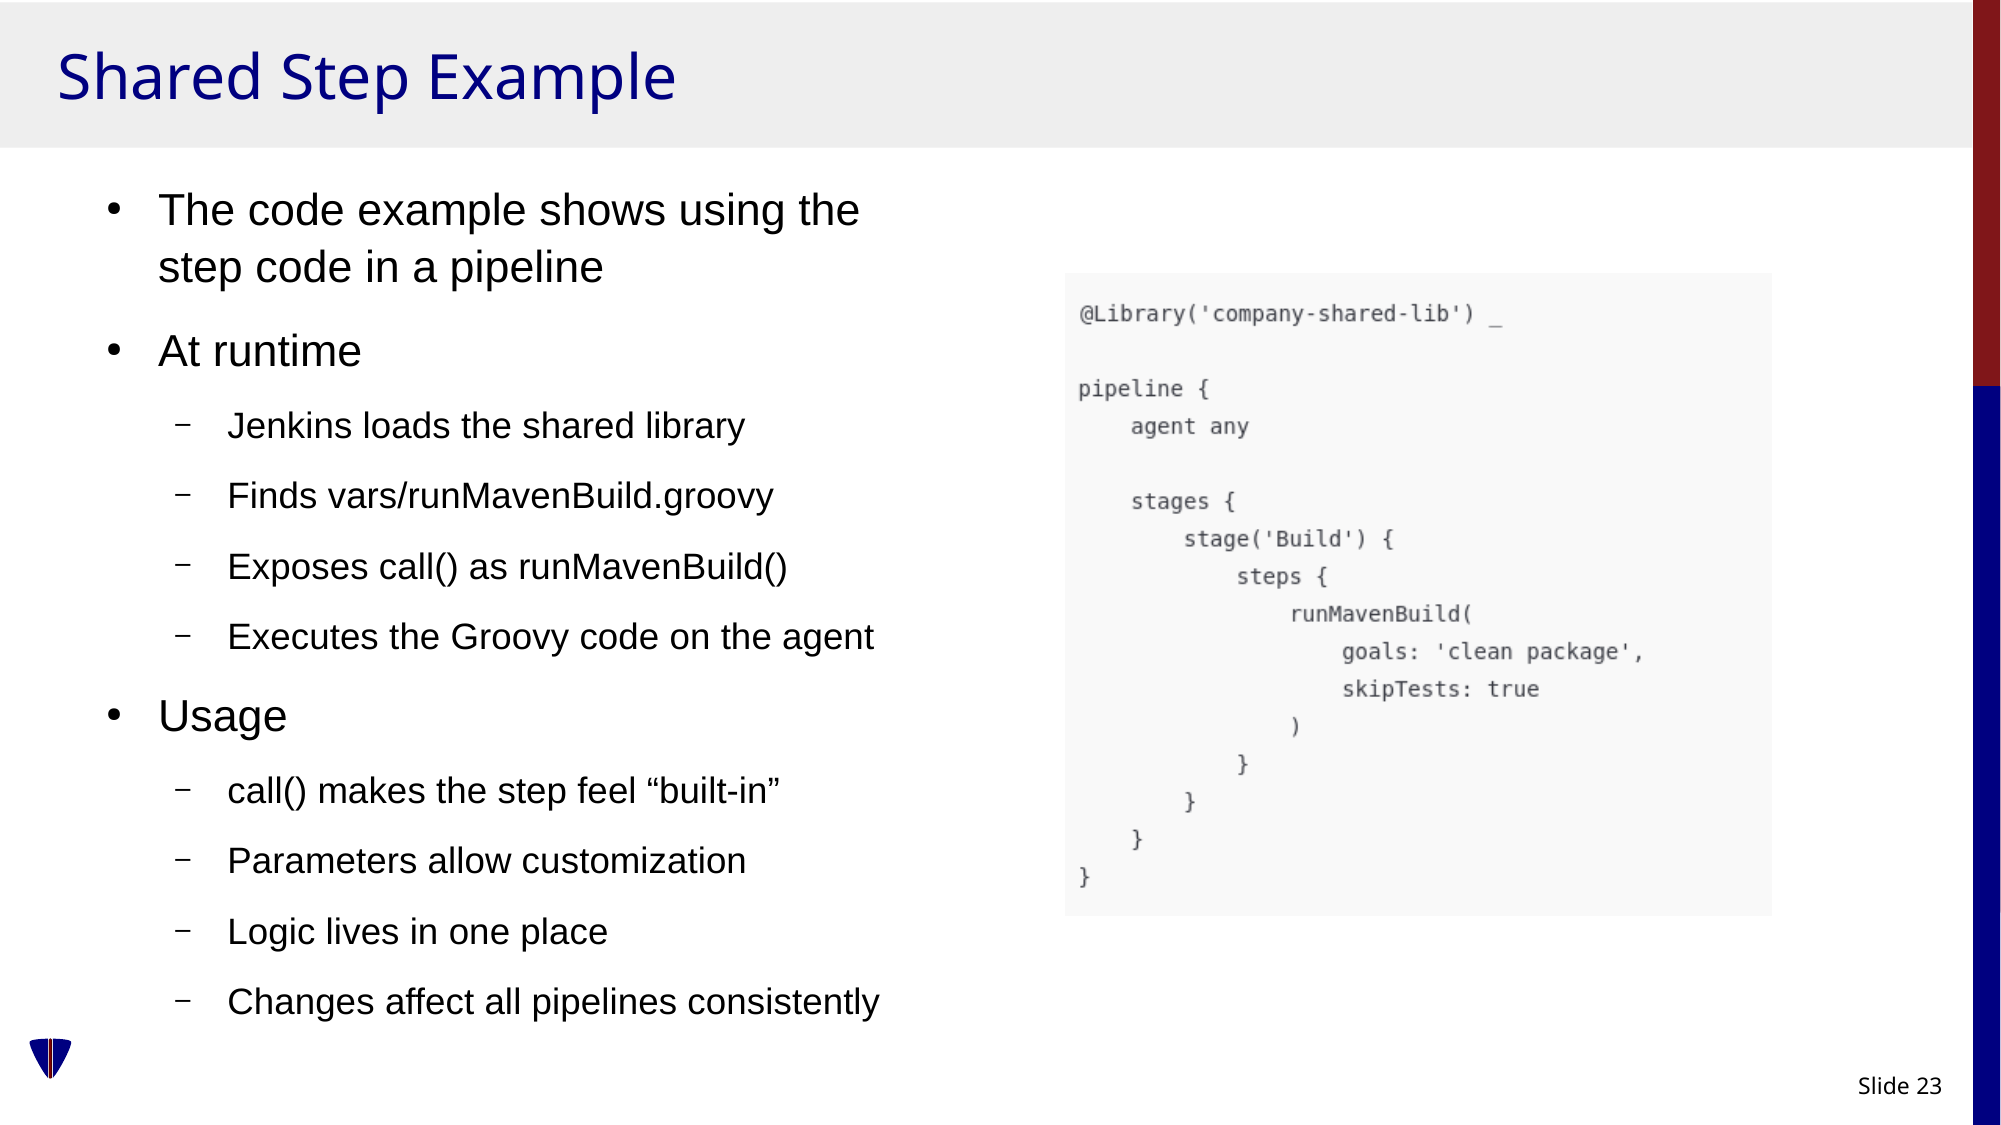

# Shared Step Example
The code example shows using the step code in a pipeline
At runtime
Jenkins loads the shared library
Finds vars/runMavenBuild.groovy
Exposes call() as runMavenBuild()
Executes the Groovy code on the agent
Usage
call() makes the step feel “built-in”
Parameters allow customization
Logic lives in one place
Changes affect all pipelines consistently